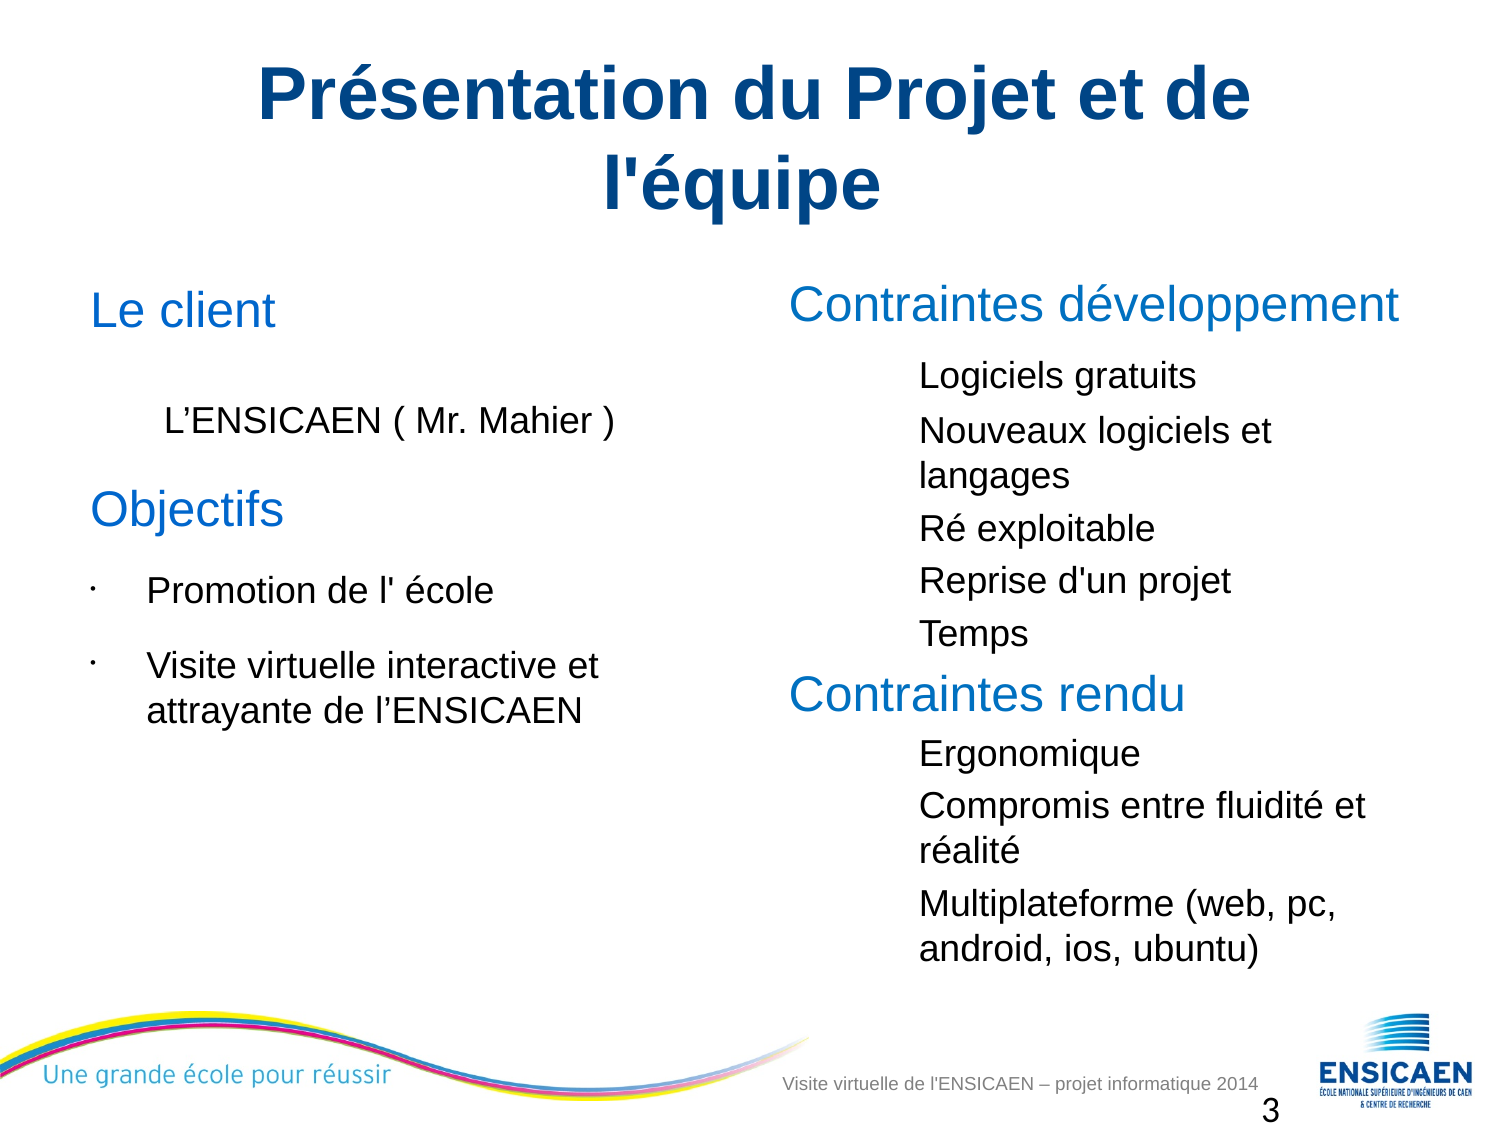

# Présentation du Projet et de l'équipe
Le client
	L’ENSICAEN ( Mr. Mahier )
Objectifs
Promotion de l' école
Visite virtuelle interactive et attrayante de l’ENSICAEN
Contraintes développement
	Logiciels gratuits
	Nouveaux logiciels et 			langages
	Ré exploitable
	Reprise d'un projet
	Temps
Contraintes rendu
	Ergonomique
	Compromis entre fluidité et 	réalité
	Multiplateforme (web, pc, 		android, ios, ubuntu)
Visite virtuelle de l'ENSICAEN – projet informatique 2014